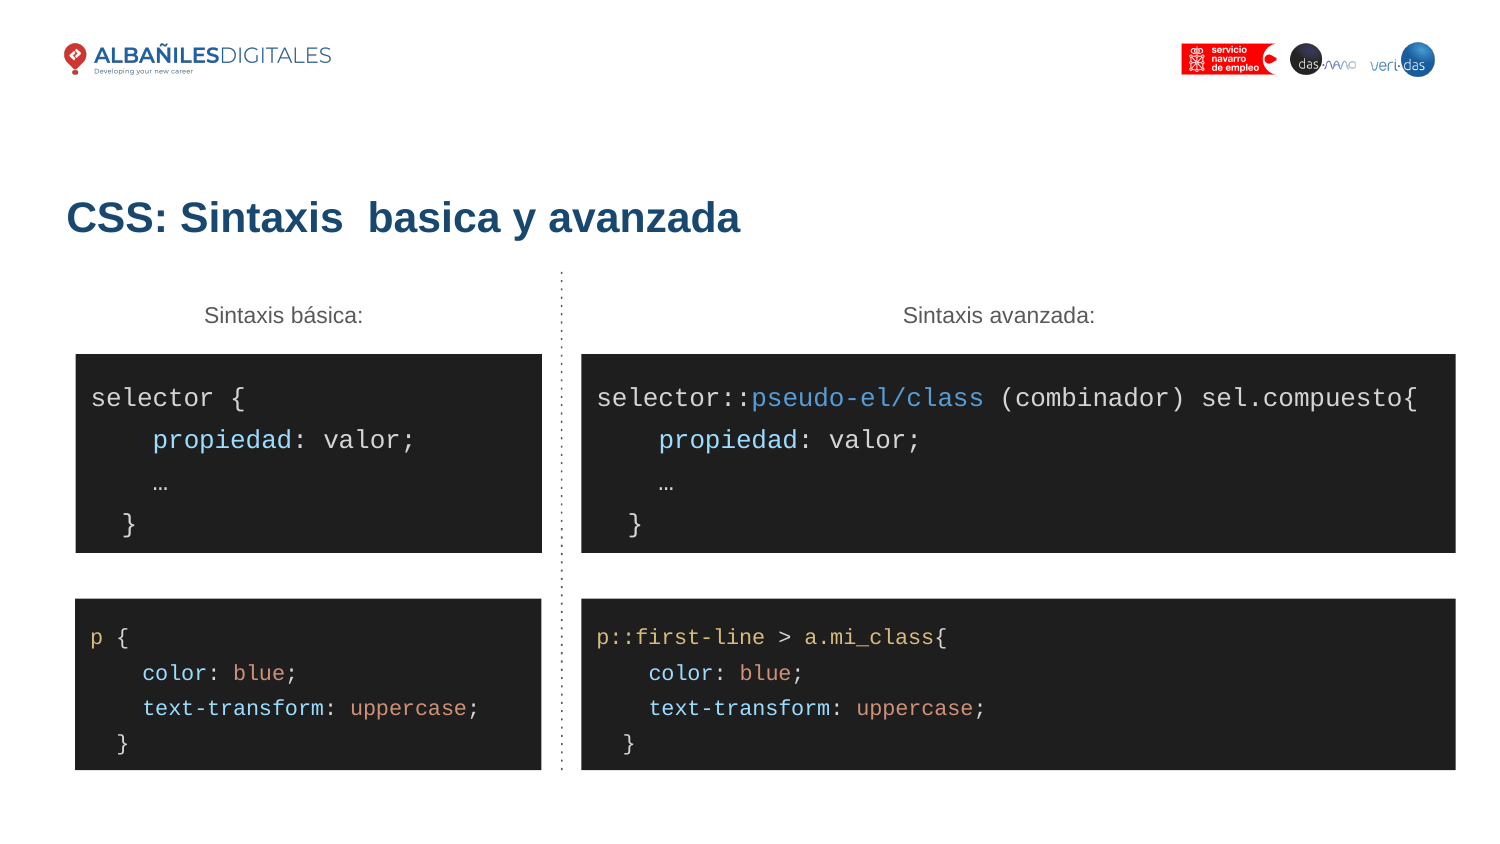

CSS: Sintaxis basica y avanzada
Sintaxis básica:
Sintaxis avanzada:
selector {
 propiedad: valor;
 …
 }
selector::pseudo-el/class (combinador) sel.compuesto{
 propiedad: valor;
 …
 }
p {
 color: blue;
 text-transform: uppercase;
 }
p::first-line > a.mi_class{
 color: blue;
 text-transform: uppercase;
 }